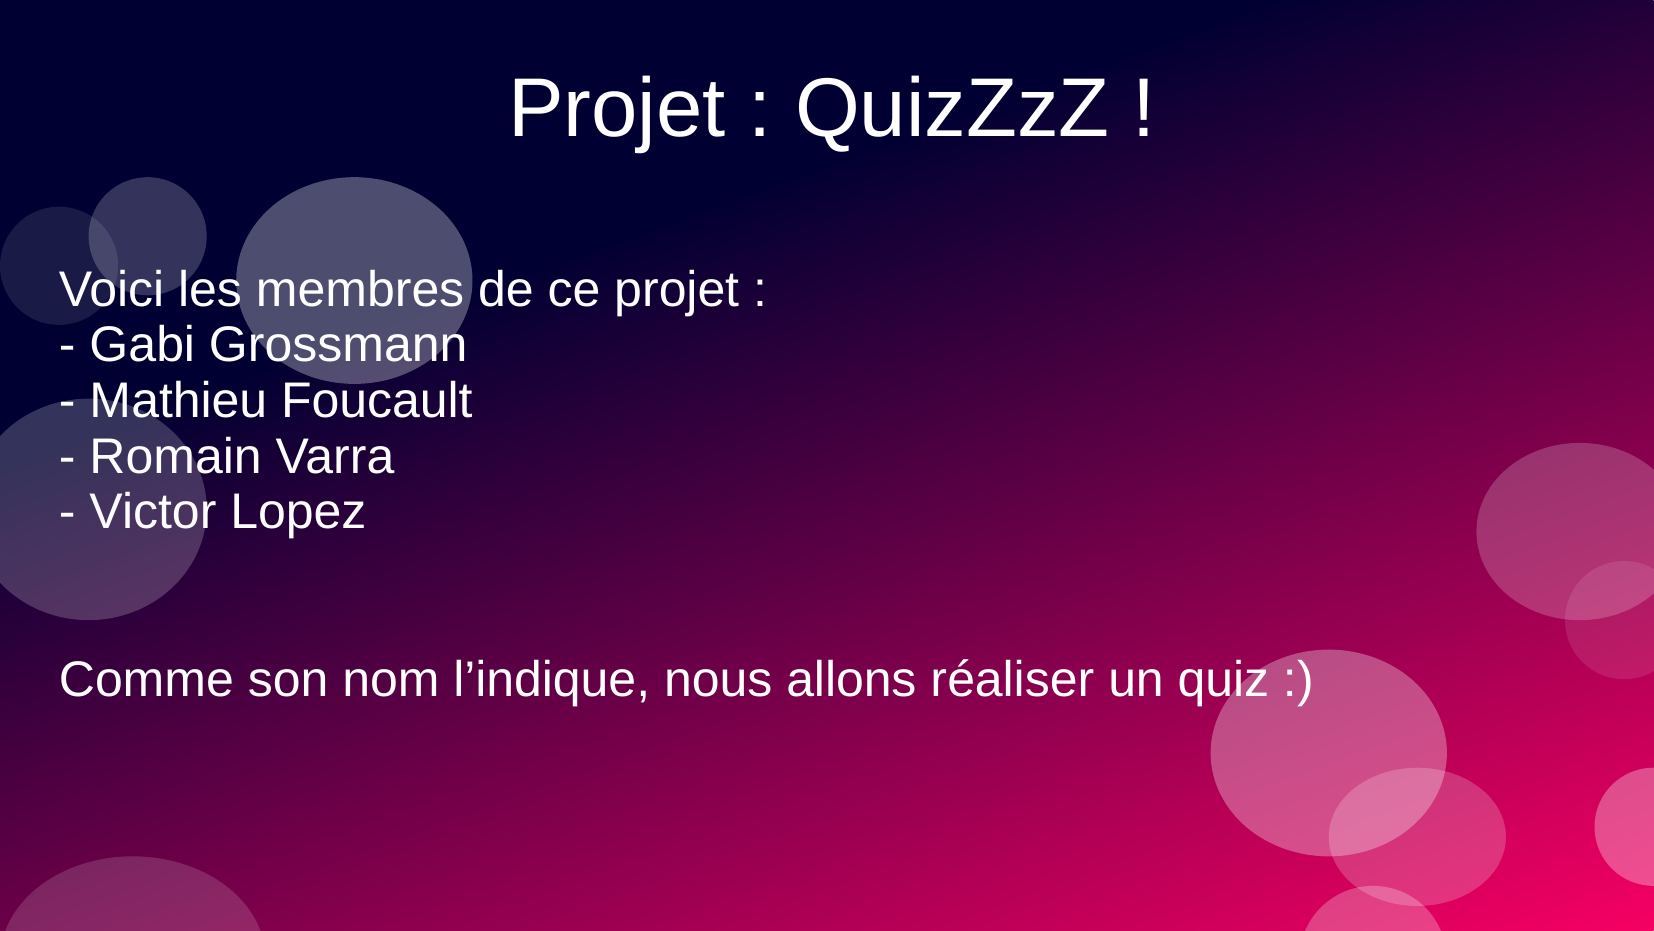

# Projet : QuizZzZ !
Voici les membres de ce projet :
- Gabi Grossmann
- Mathieu Foucault
- Romain Varra
- Victor Lopez
Comme son nom l’indique, nous allons réaliser un quiz :)